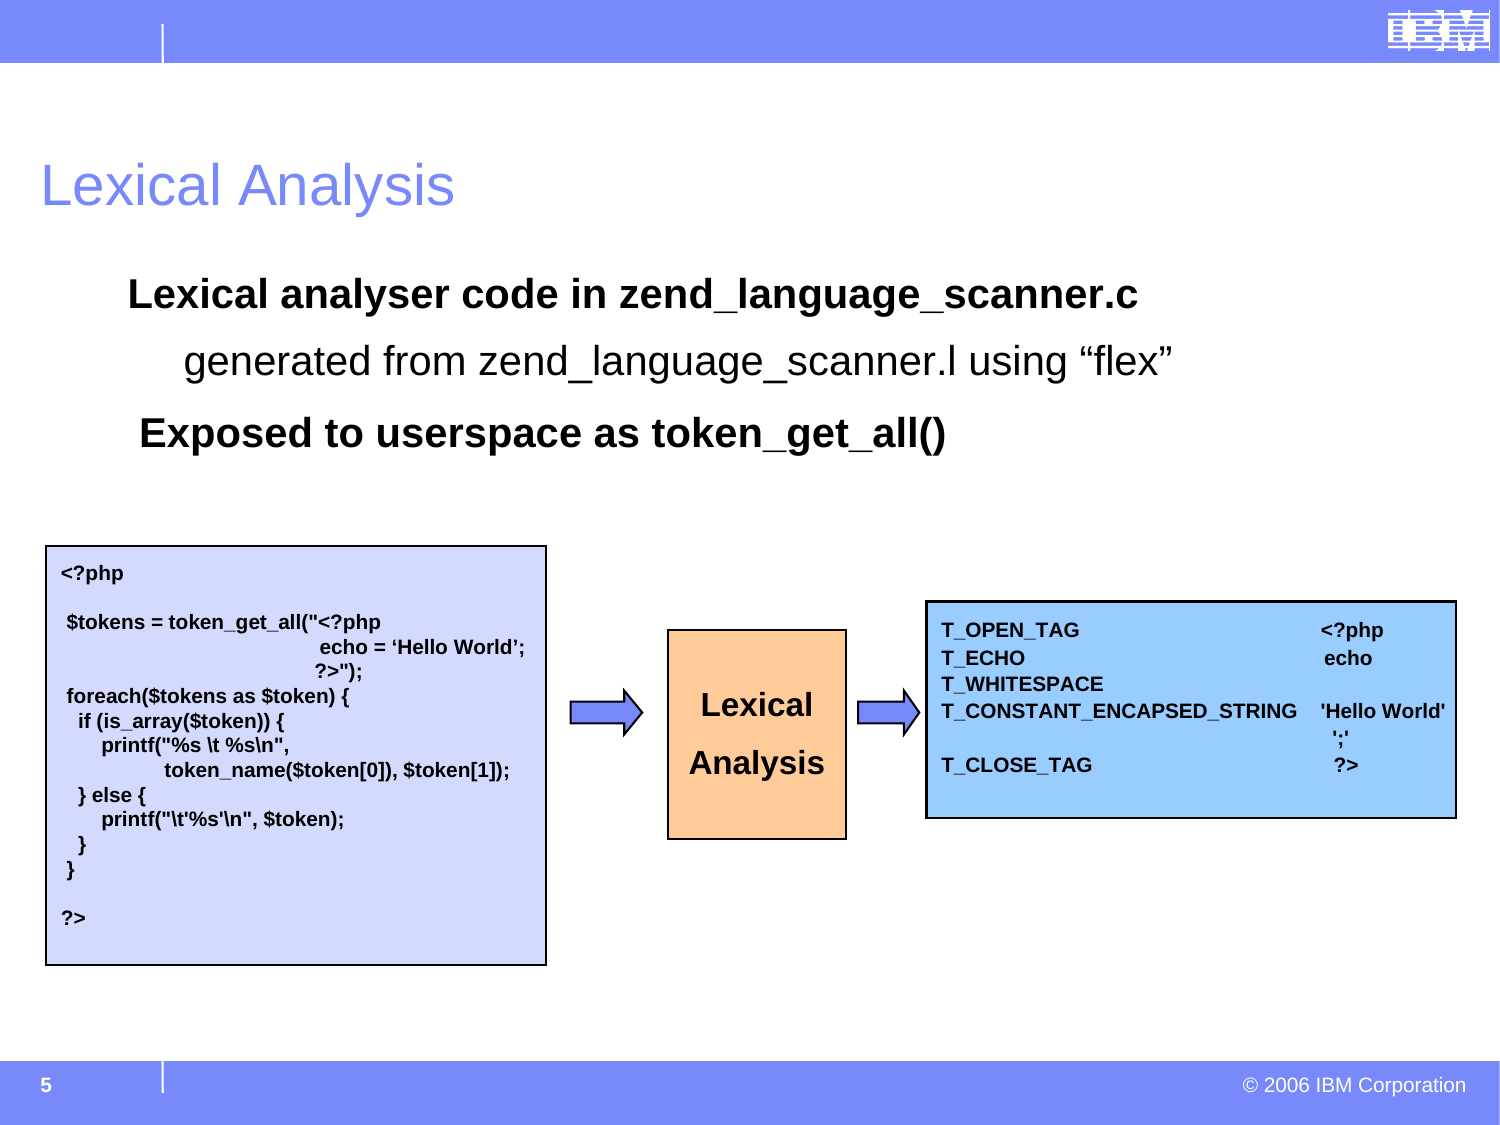

# Lexical Analysis
Lexical analyser code in zend_language_scanner.c
generated from zend_language_scanner.l using “flex”
 Exposed to userspace as token_get_all()‏
<?php
 $tokens = token_get_all("<?php
 echo = ‘Hello World’;
	 ?>");
 foreach($tokens as $token) {
 if (is_array($token)) {
 printf("%s \t %s\n",
 token_name($token[0]), $token[1]);
 } else {
 printf("\t'%s'\n", $token);
 }
 }
?>
T_OPEN_TAG <?php
T_ECHO echo
T_WHITESPACE
T_CONSTANT_ENCAPSED_STRING 'Hello World'
 ';'
T_CLOSE_TAG ?>
Lexical
Analysis
5